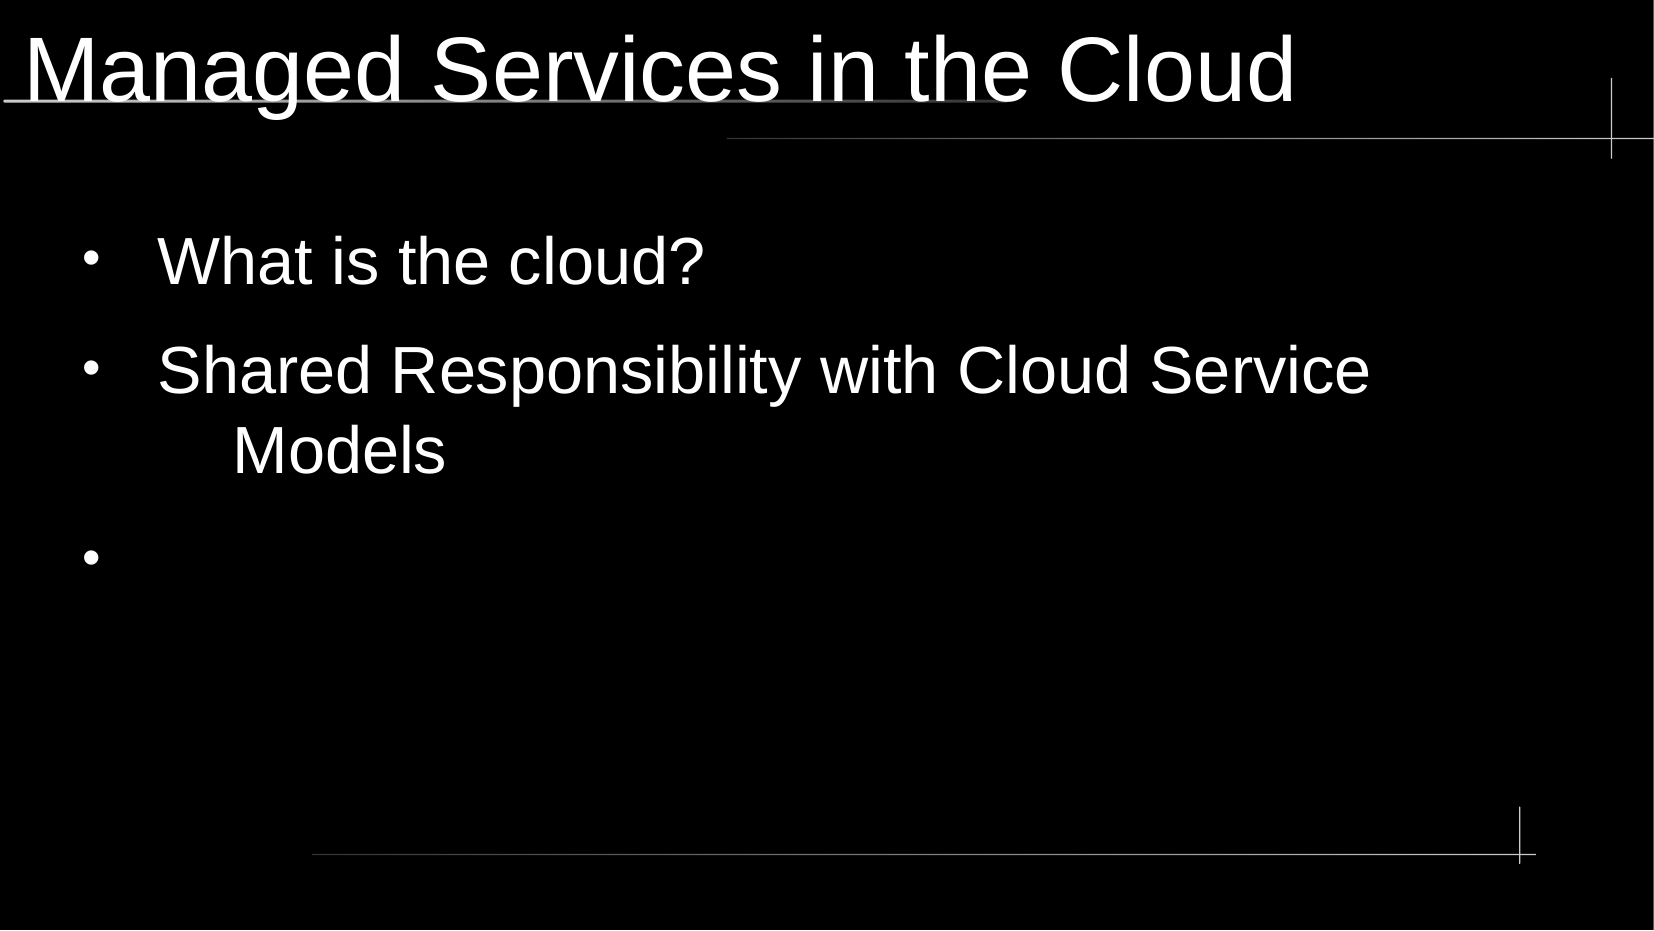

# Managed Services in the Cloud
What is the cloud?
Shared Responsibility with Cloud Service Models